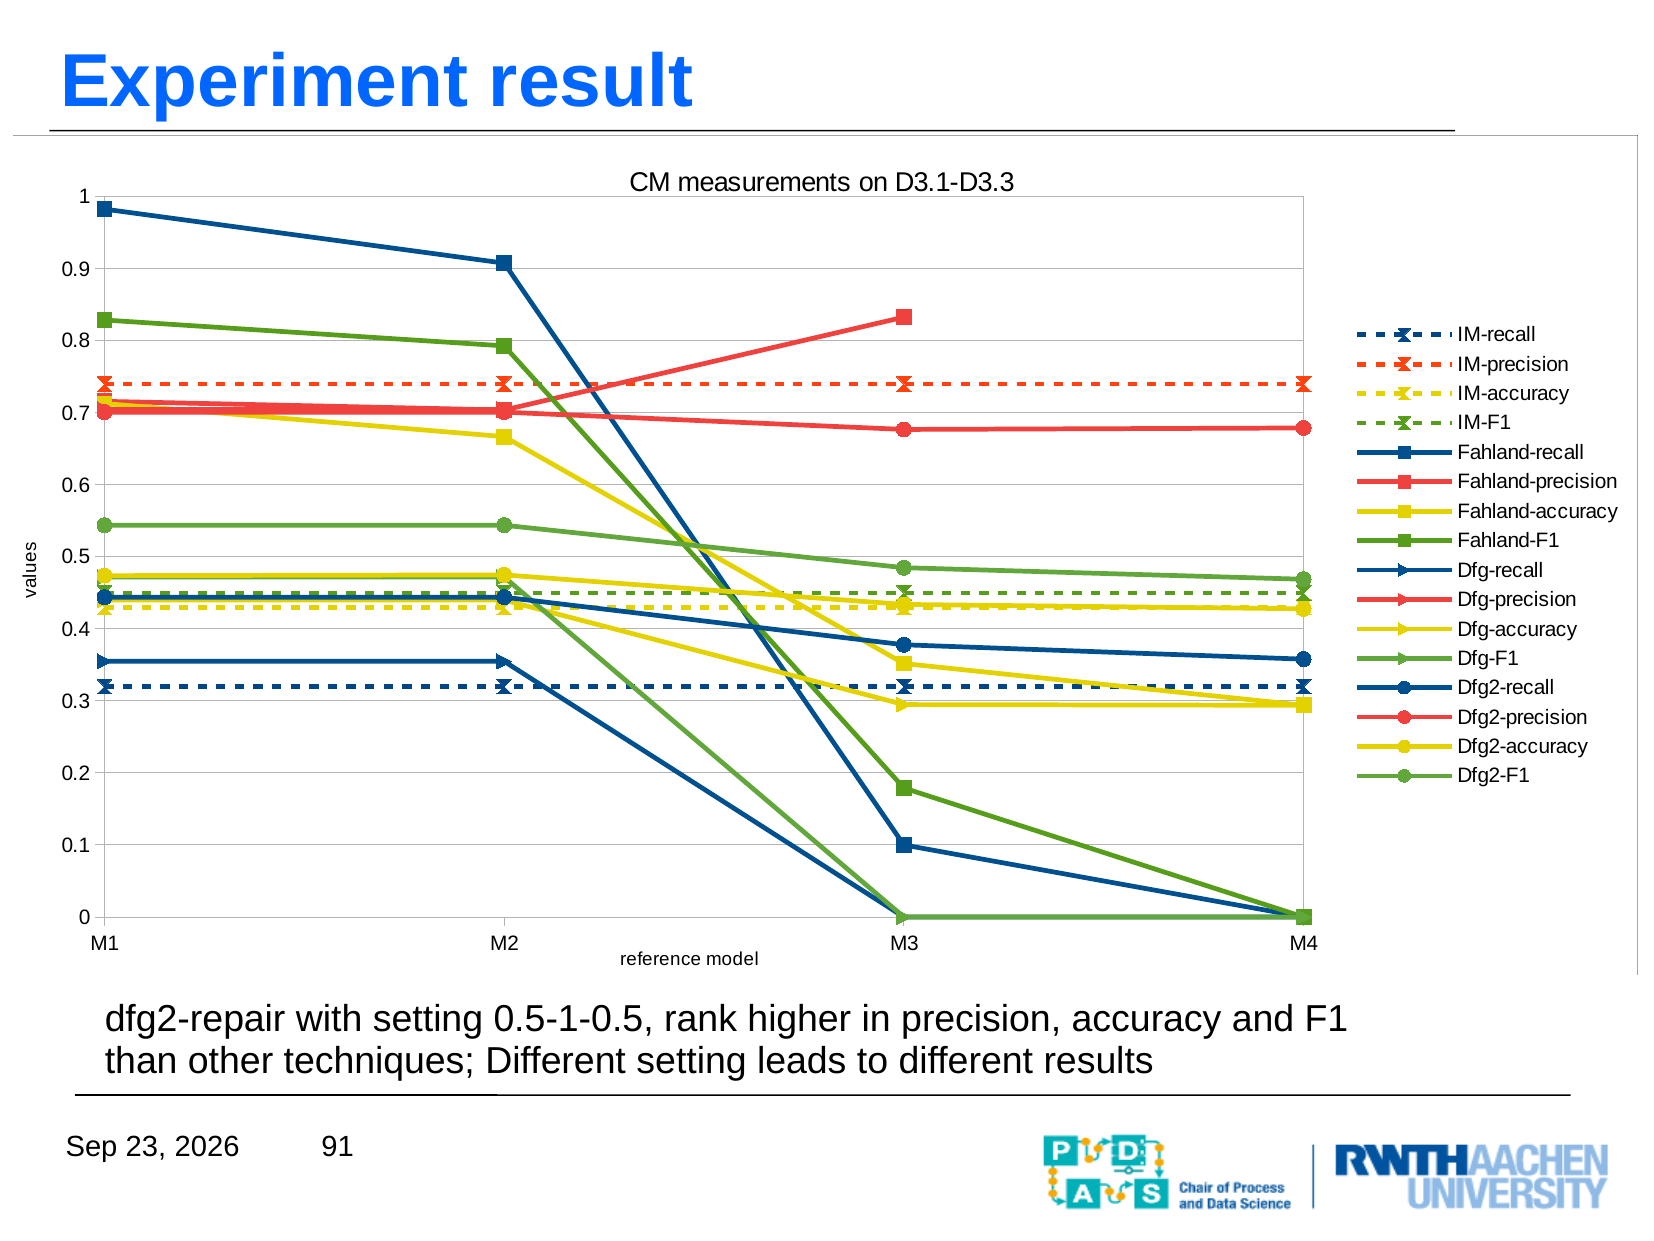

# Experiment result
### Chart: CM measurements on D3.1-D3.3
| Category | IM-recall | IM-precision | IM-accuracy | IM-F1 | Fahland-recall | Fahland-precision | Fahland-accuracy | Fahland-F1 | Dfg-recall | Dfg-precision | Dfg-accuracy | Dfg-F1 | Dfg2-recall | Dfg2-precision | Dfg2-accuracy | Dfg2-F1 |
|---|---|---|---|---|---|---|---|---|---|---|---|---|---|---|---|---|
| M1 | 0.32 | 0.74 | 0.43 | 0.45 | 0.983 | 0.716 | 0.713 | 0.829 | 0.355 | 0.705 | 0.44 | 0.472 | 0.444 | 0.701 | 0.474 | 0.544 |
| M2 | 0.32 | 0.74 | 0.43 | 0.45 | 0.908 | 0.704 | 0.667 | 0.793 | 0.355 | 0.705 | 0.44 | 0.472 | 0.444 | 0.701 | 0.475 | 0.544 |
| M3 | 0.32 | 0.74 | 0.43 | 0.45 | 0.1 | 0.833 | 0.352 | 0.179 | 0.0 | None | 0.295 | 0.0 | 0.378 | 0.677 | 0.434 | 0.485 |
| M4 | 0.32 | 0.74 | 0.43 | 0.45 | 0.0 | None | 0.294 | 0.0 | 0.0 | None | 0.294 | 0.0 | 0.358 | 0.679 | 0.428 | 0.469 |dfg2-repair with setting 0.5-1-0.5, rank higher in precision, accuracy and F1 than other techniques; Different setting leads to different results